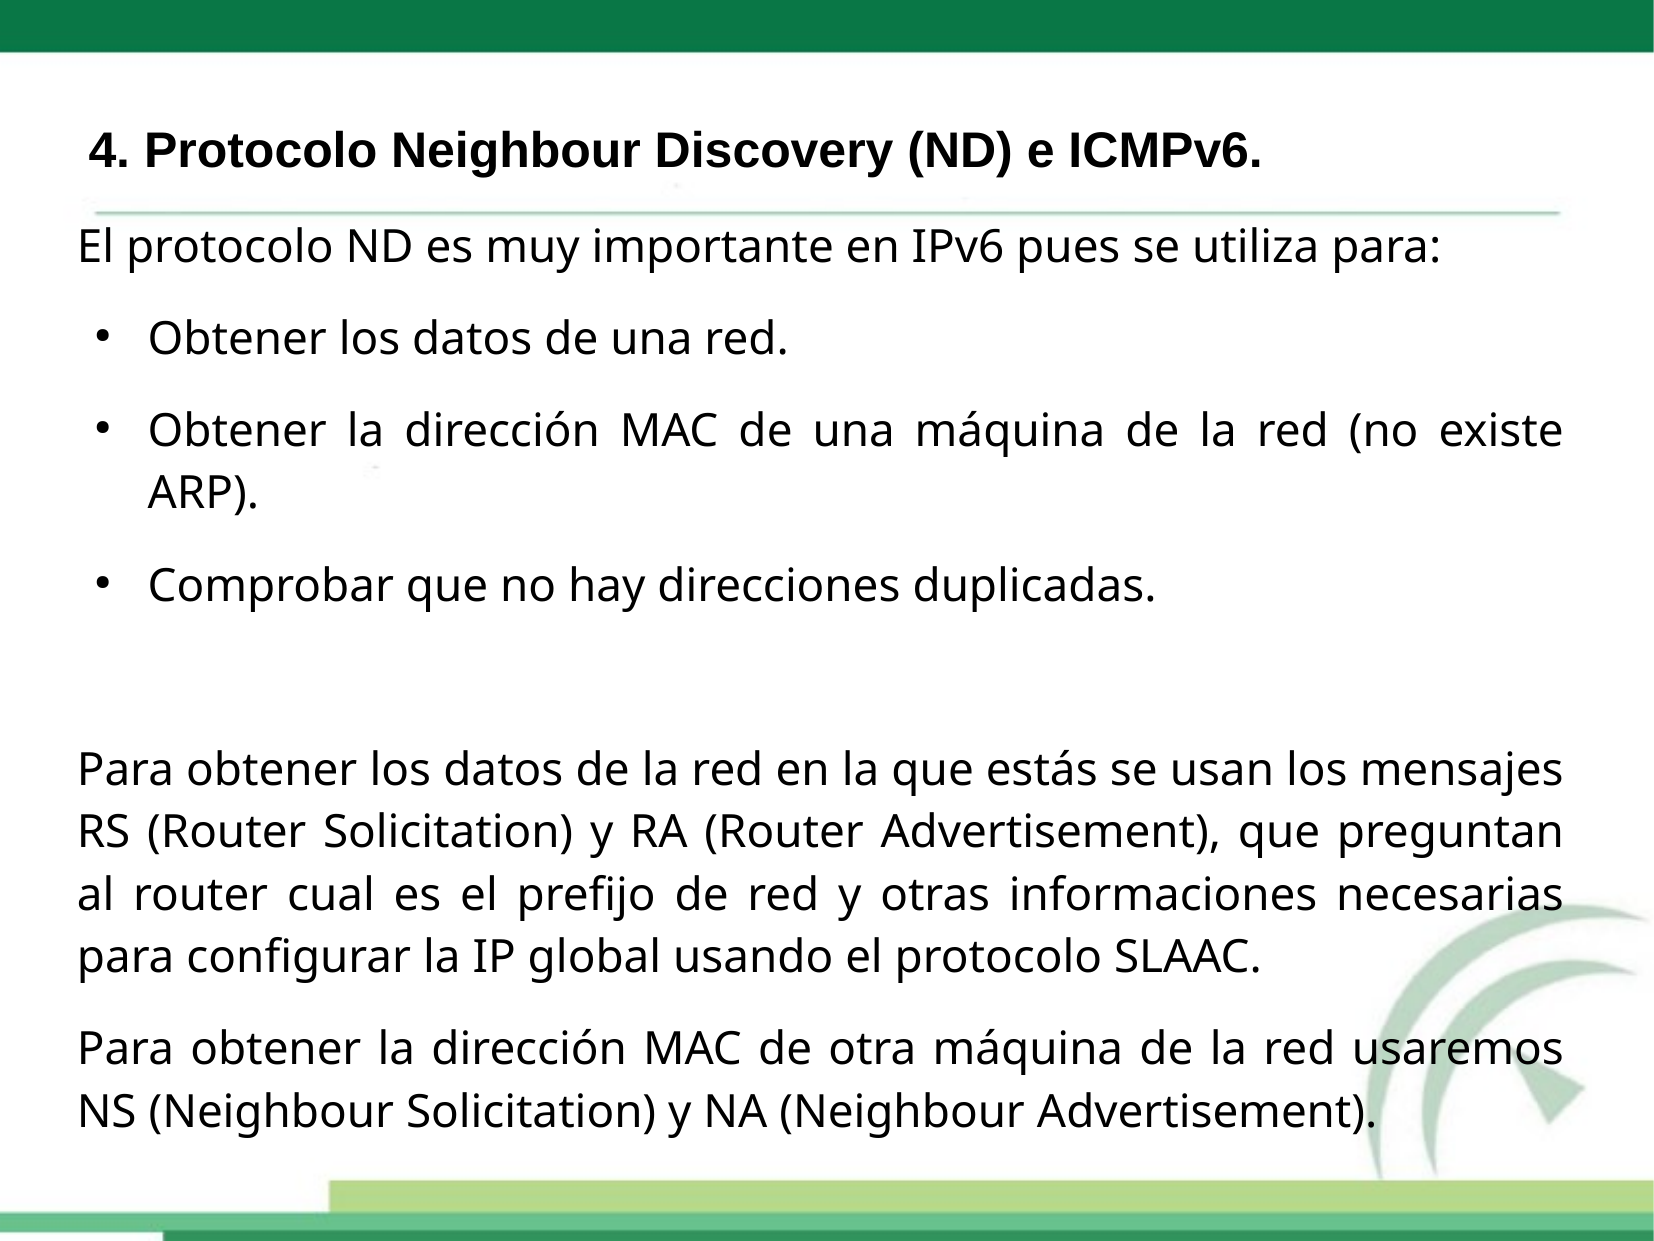

# 4. Protocolo Neighbour Discovery (ND) e ICMPv6.
El protocolo ND es muy importante en IPv6 pues se utiliza para:
Obtener los datos de una red.
Obtener la dirección MAC de una máquina de la red (no existe ARP).
Comprobar que no hay direcciones duplicadas.
Para obtener los datos de la red en la que estás se usan los mensajes RS (Router Solicitation) y RA (Router Advertisement), que preguntan al router cual es el prefijo de red y otras informaciones necesarias para configurar la IP global usando el protocolo SLAAC.
Para obtener la dirección MAC de otra máquina de la red usaremos NS (Neighbour Solicitation) y NA (Neighbour Advertisement).